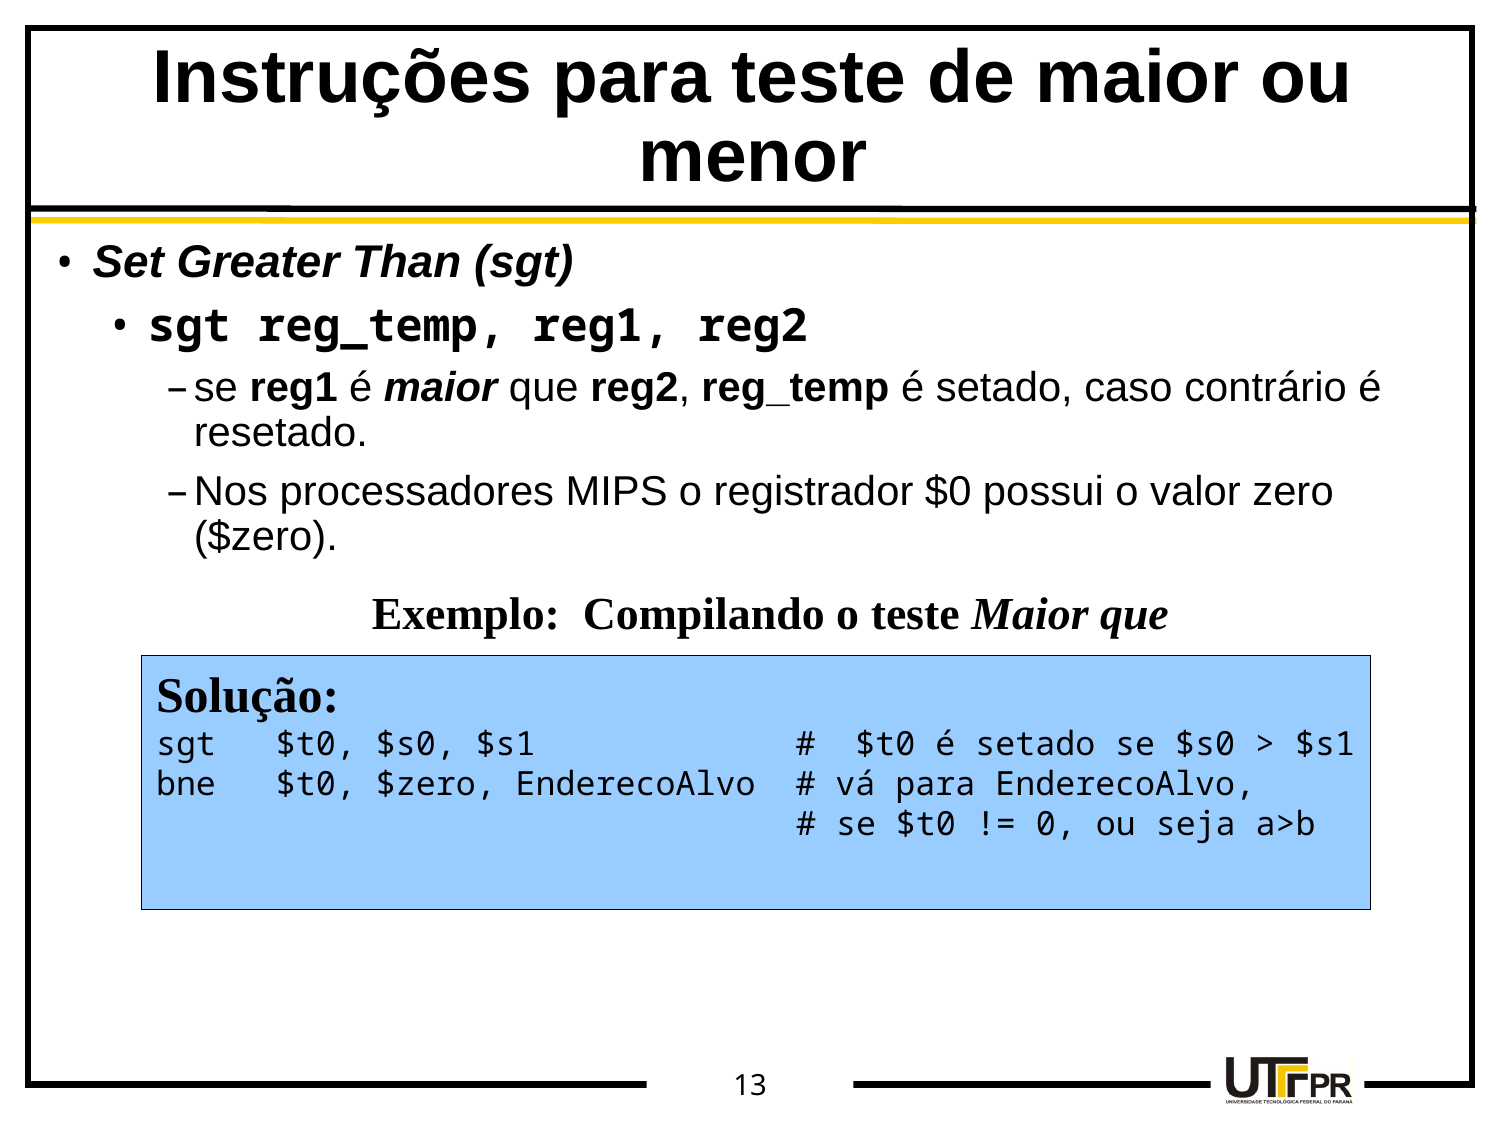

Instruções para teste de maior ou menor
# Set Greater Than (sgt)
sgt reg_temp, reg1, reg2
se reg1 é maior que reg2, reg_temp é setado, caso contrário é resetado.
Nos processadores MIPS o registrador $0 possui o valor zero ($zero).
Exemplo: Compilando o teste Maior que
Solução:
sgt $t0, $s0, $s1 # $t0 é setado se $s0 > $s1
bne $t0, $zero, EnderecoAlvo # vá para EnderecoAlvo,
 # se $t0 != 0, ou seja a>b